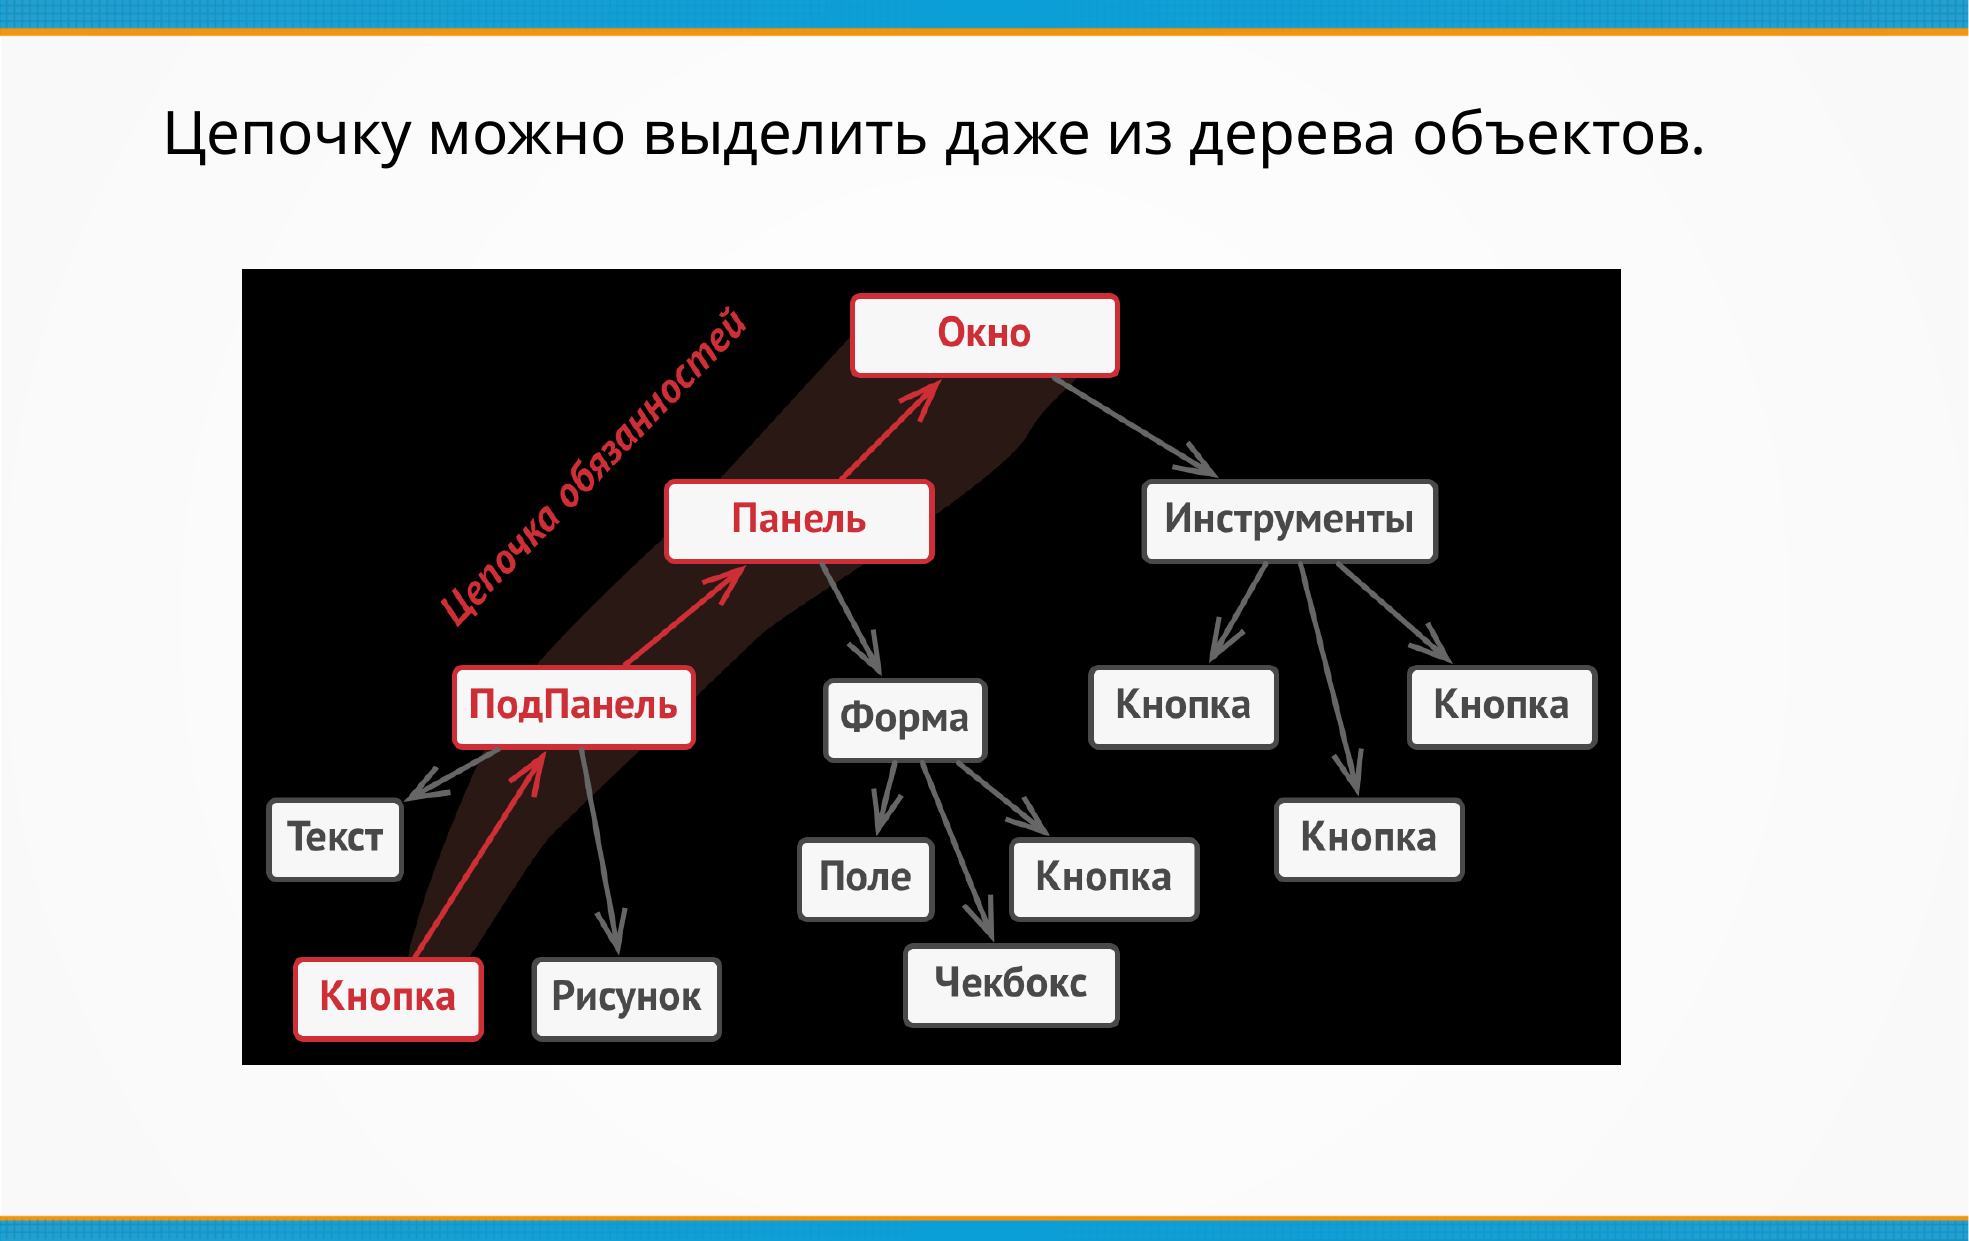

# Цепочку можно выделить даже из дерева объектов.